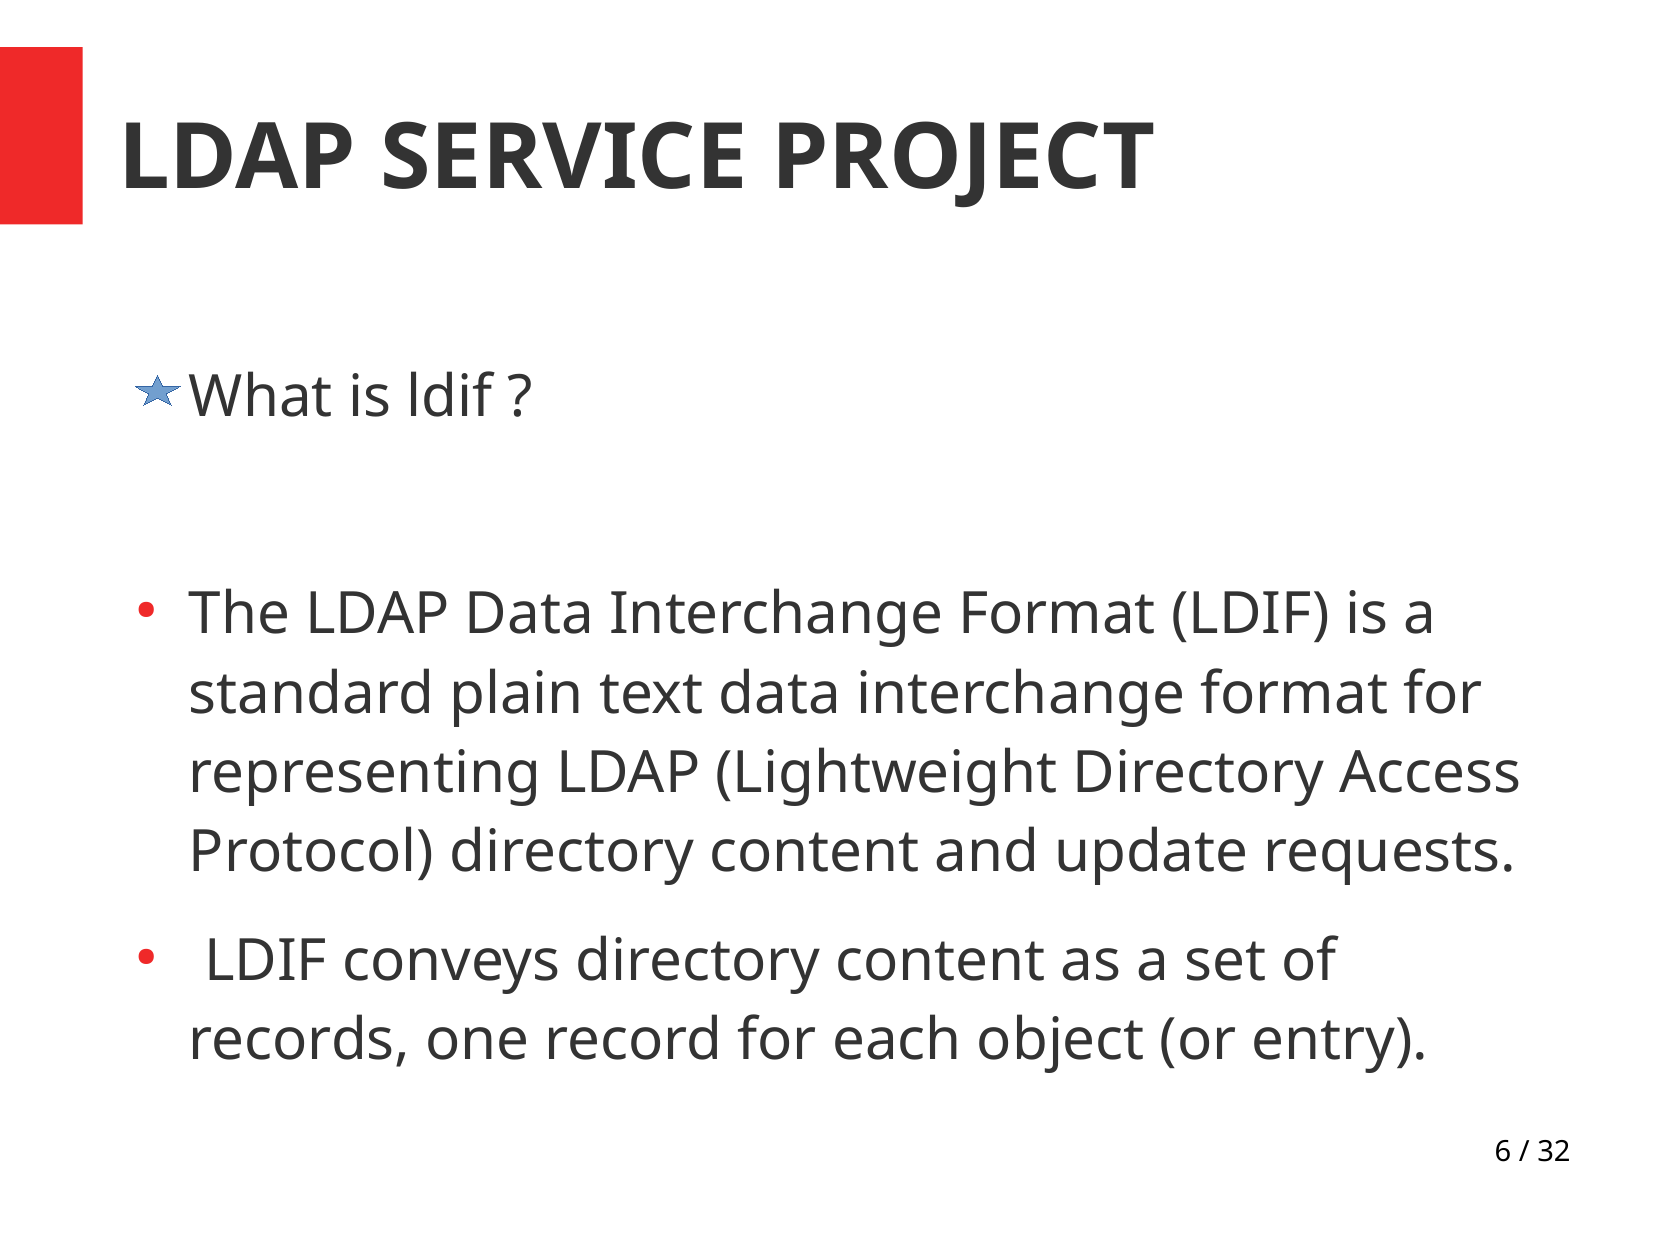

# LDAP SERVICE PROJECT
What is ldif ?
The LDAP Data Interchange Format (LDIF) is a standard plain text data interchange format for representing LDAP (Lightweight Directory Access Protocol) directory content and update requests.
 LDIF conveys directory content as a set of records, one record for each object (or entry).
6